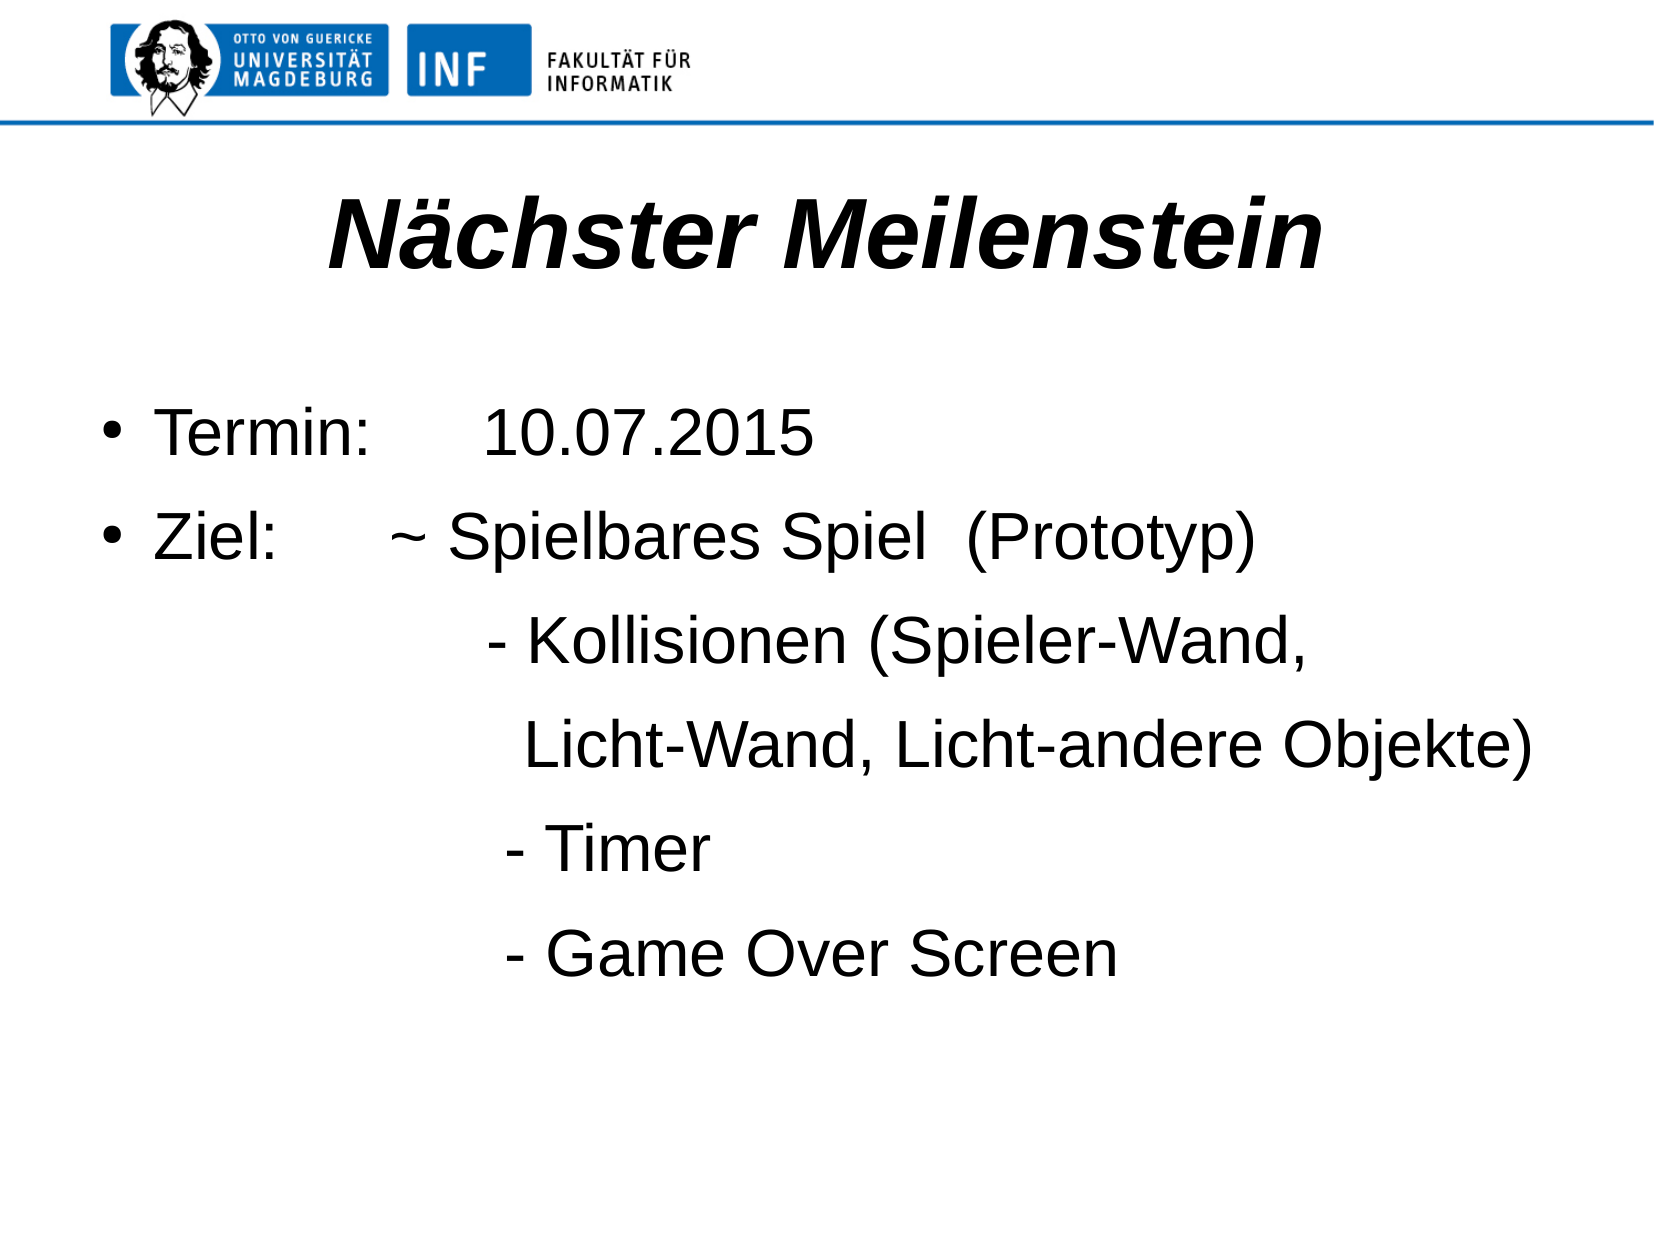

# Nächster Meilenstein
Termin: 10.07.2015
Ziel: ~ Spielbares Spiel (Prototyp)
 - Kollisionen (Spieler-Wand,
 Licht-Wand, Licht-andere Objekte)
 - Timer
 - Game Over Screen